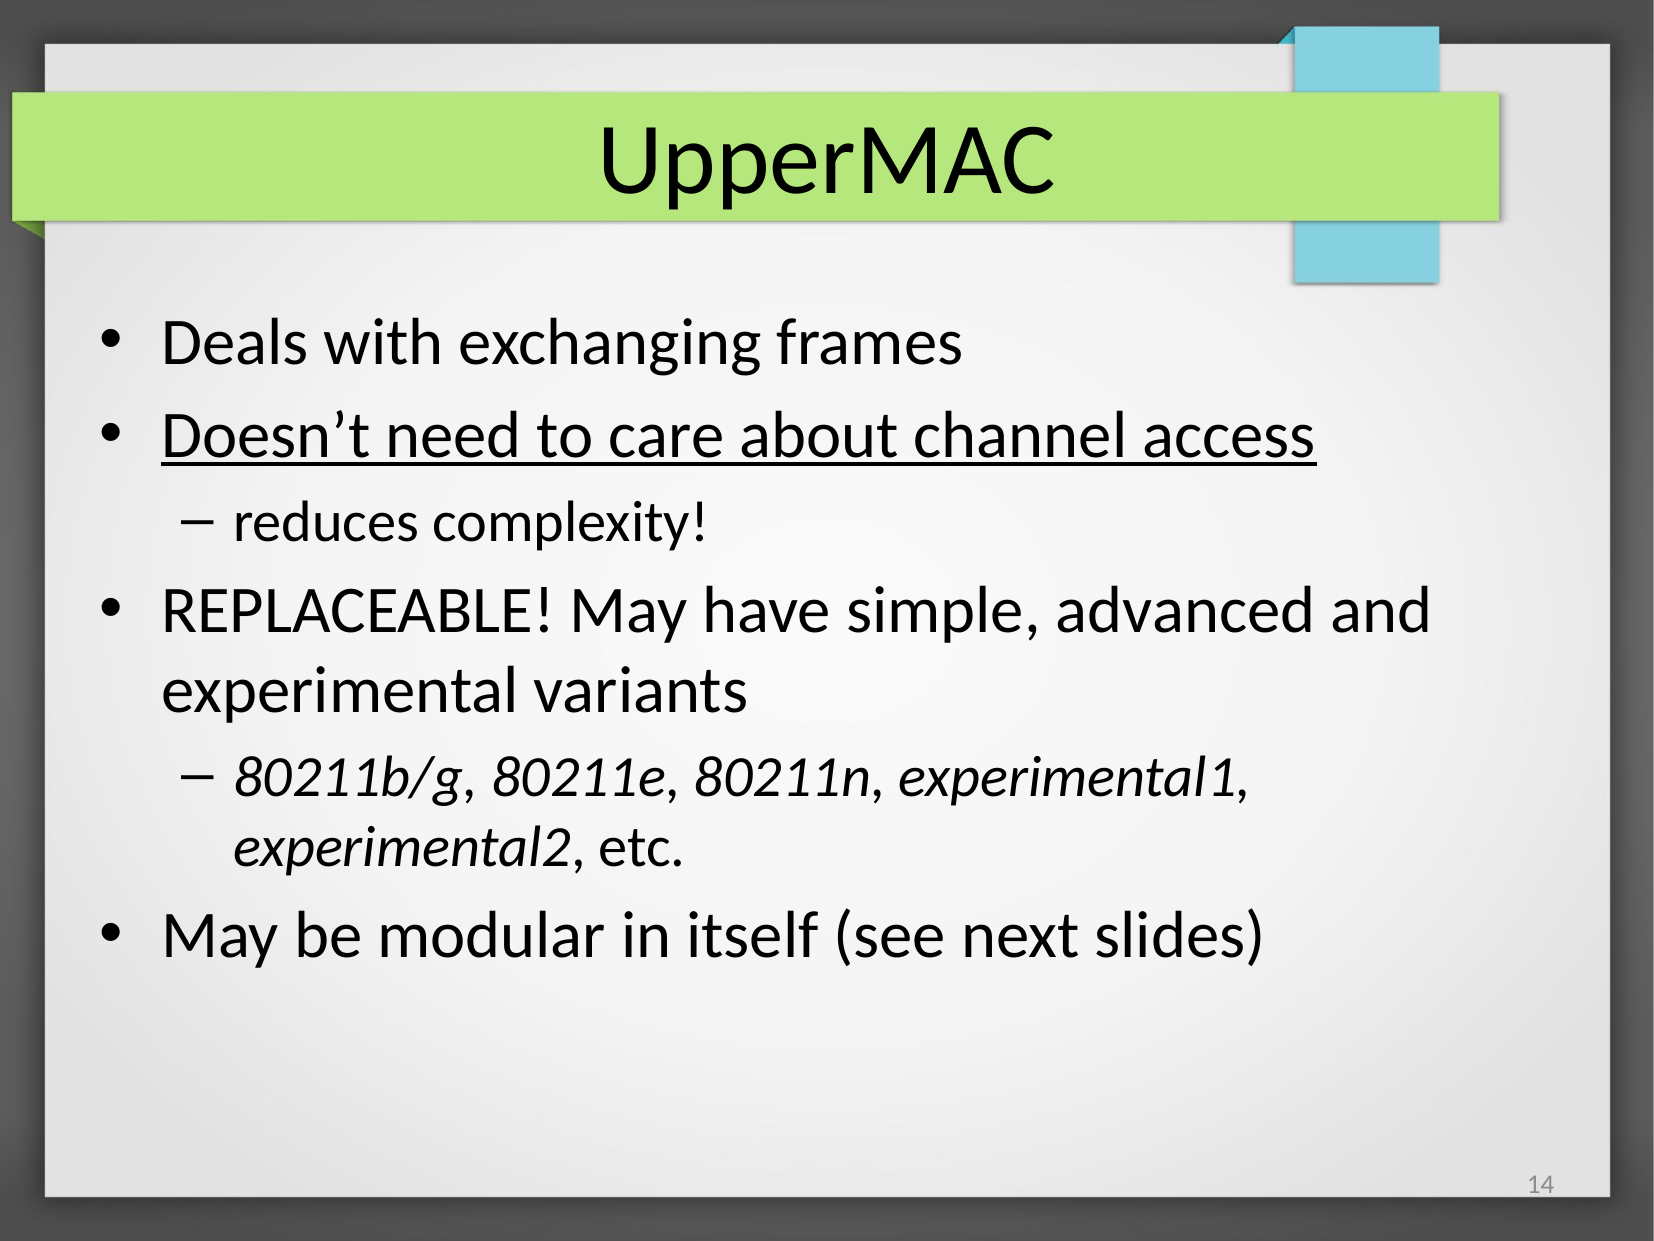

# UpperMAC
Deals with exchanging frames
Doesn’t need to care about channel access
reduces complexity!
REPLACEABLE! May have simple, advanced and experimental variants
80211b/g, 80211e, 80211n, experimental1, experimental2, etc.
May be modular in itself (see next slides)